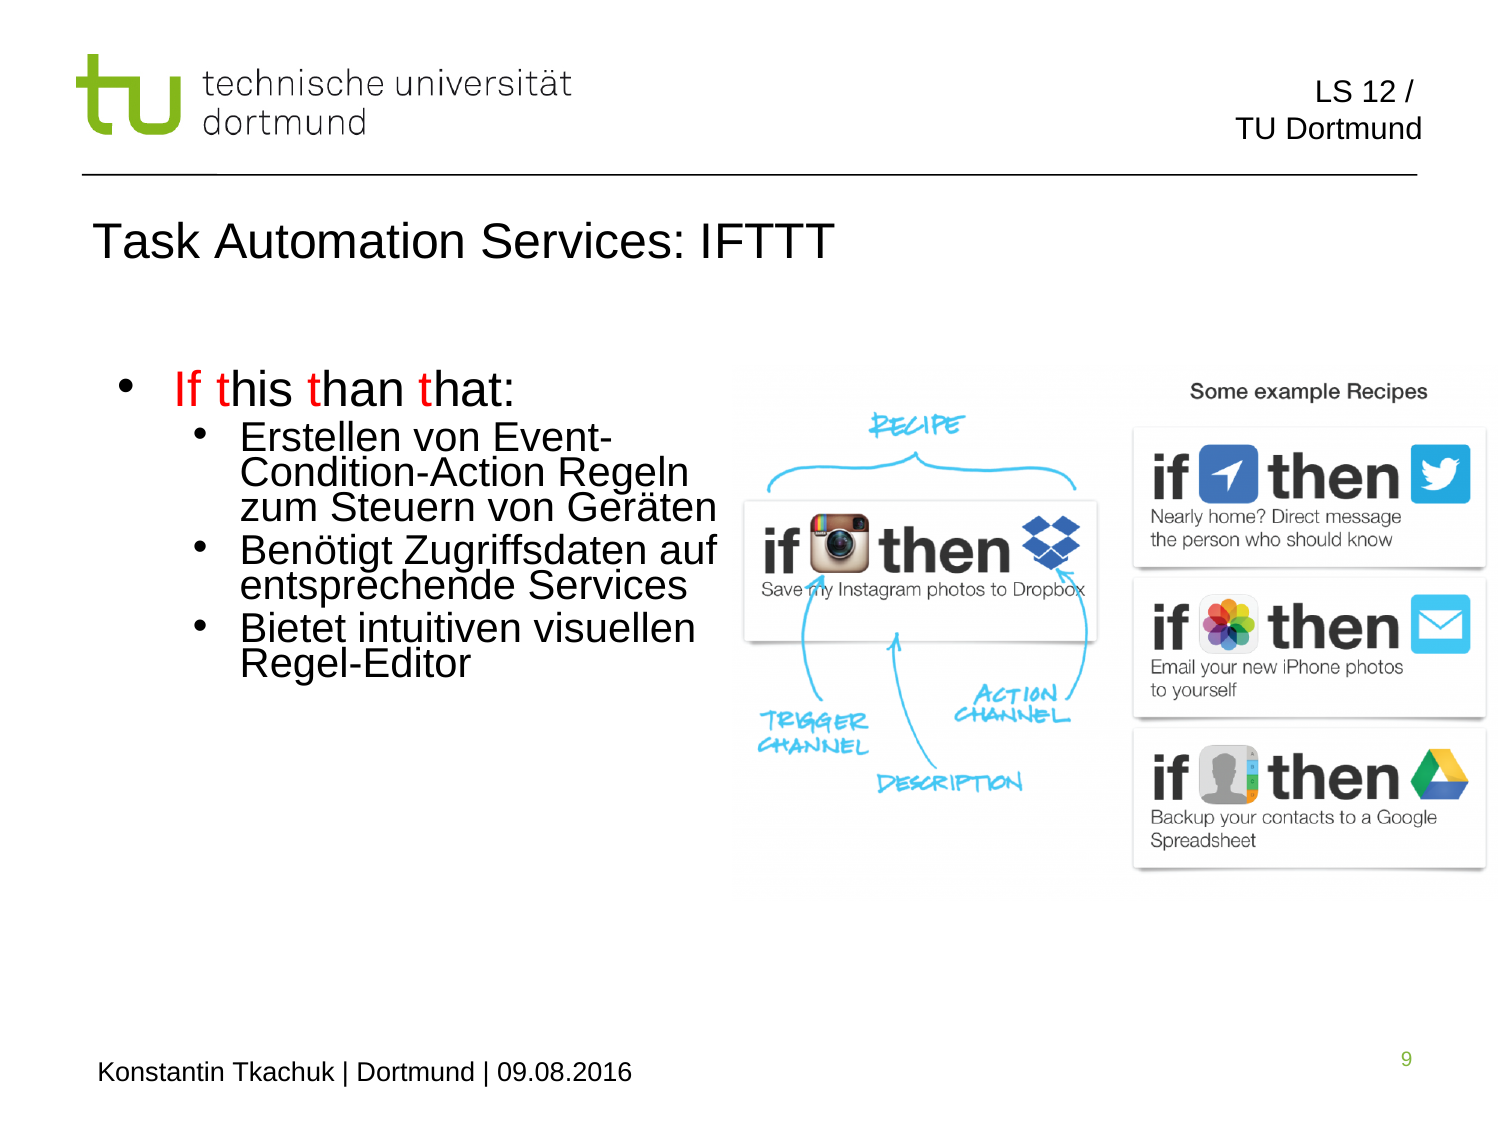

# Task Automation Services: IFTTT
If this than that:
Erstellen von Event-Condition-Action Regeln zum Steuern von Geräten
Benötigt Zugriffsdaten auf entsprechende Services
Bietet intuitiven visuellen Regel-Editor
Konstantin Tkachuk | Dortmund | 09.08.2016